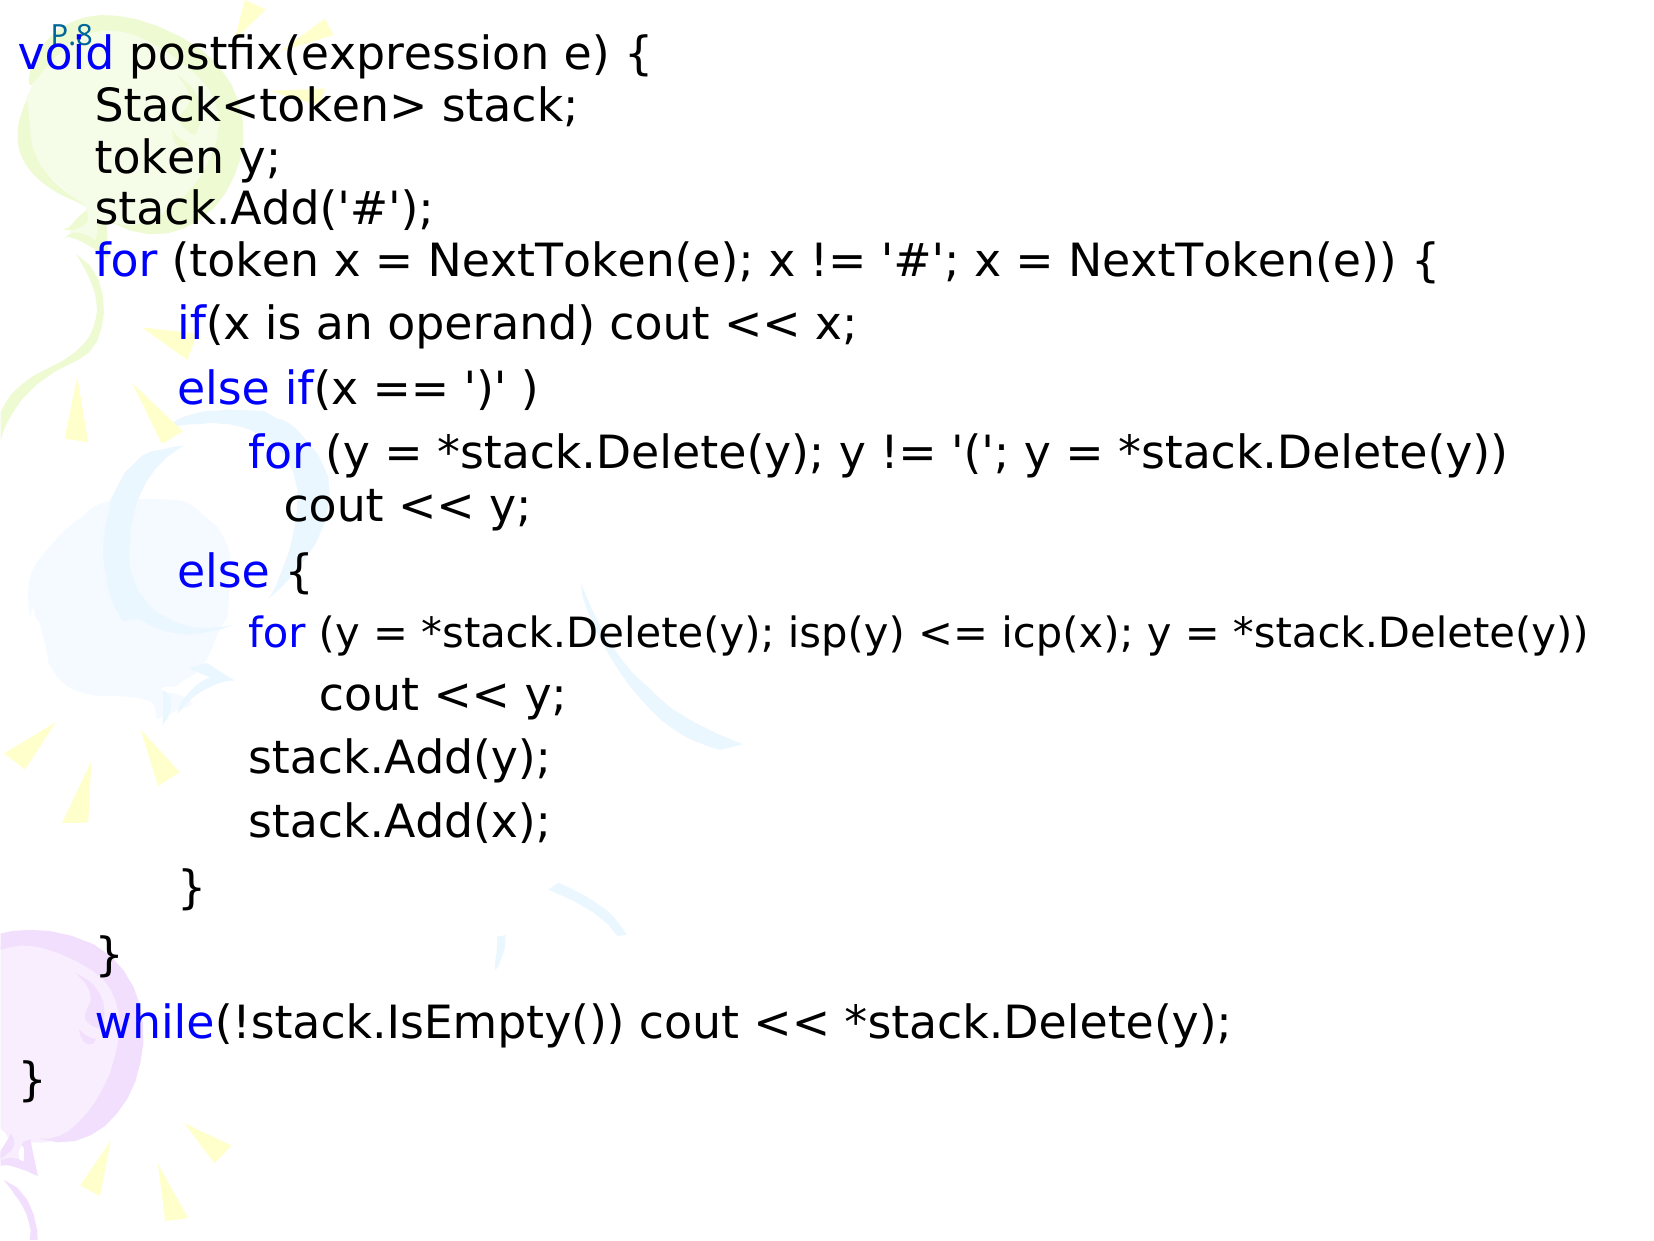

# void postfix(expression e) {
Stack<token> stack;
token y;
stack.Add('#');
for (token x = NextToken(e); x != '#'; x = NextToken(e)) {
if(x is an operand) cout << x;
else if(x == ')' )
for (y = *stack.Delete(y); y != '('; y = *stack.Delete(y)) cout << y;
else {
for (y = *stack.Delete(y); isp(y) <= icp(x); y = *stack.Delete(y))
cout << y;
stack.Add(y);
stack.Add(x);
}
}
while(!stack.IsEmpty()) cout << *stack.Delete(y);
}